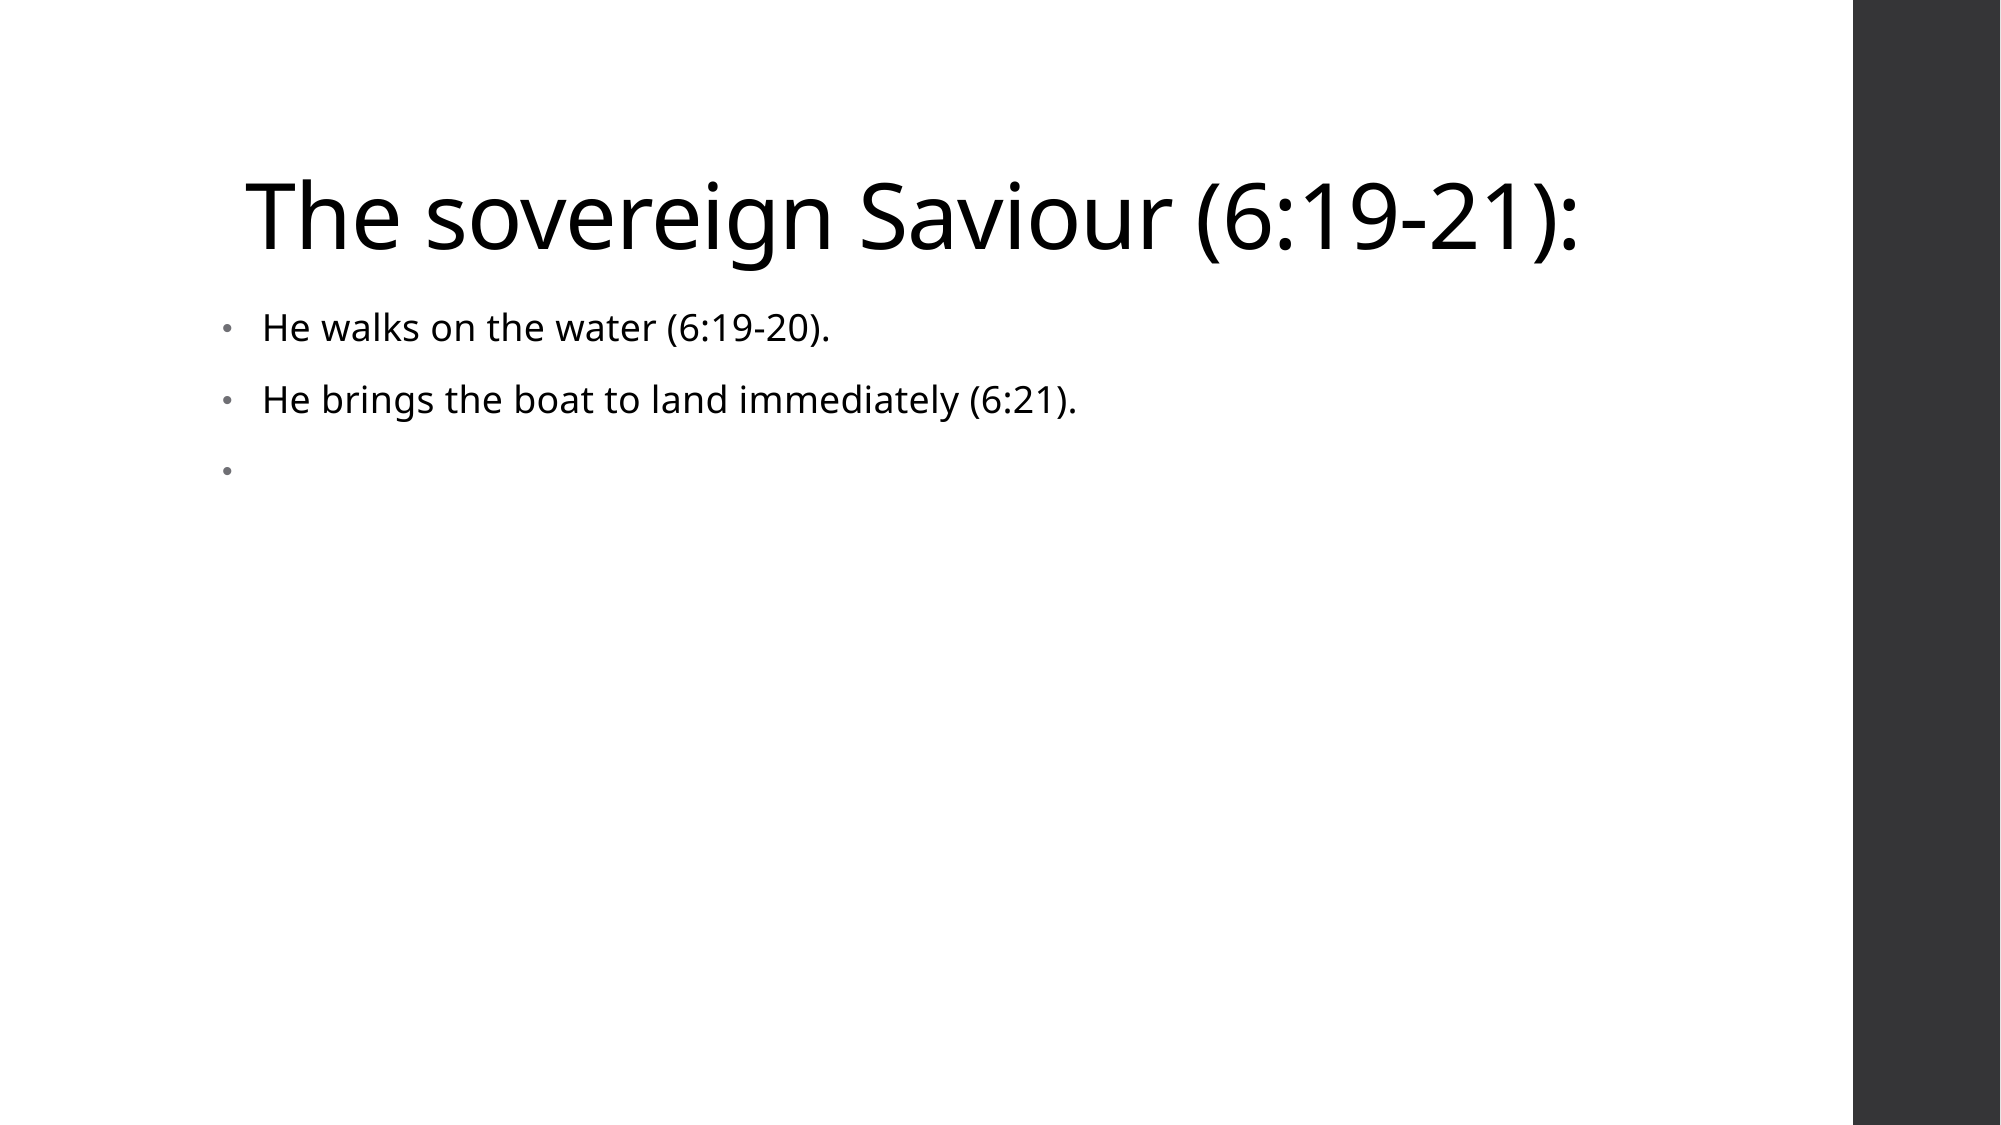

# The sovereign Saviour (6:19-21):
 He walks on the water (6:19-20).
 He brings the boat to land immediately (6:21).